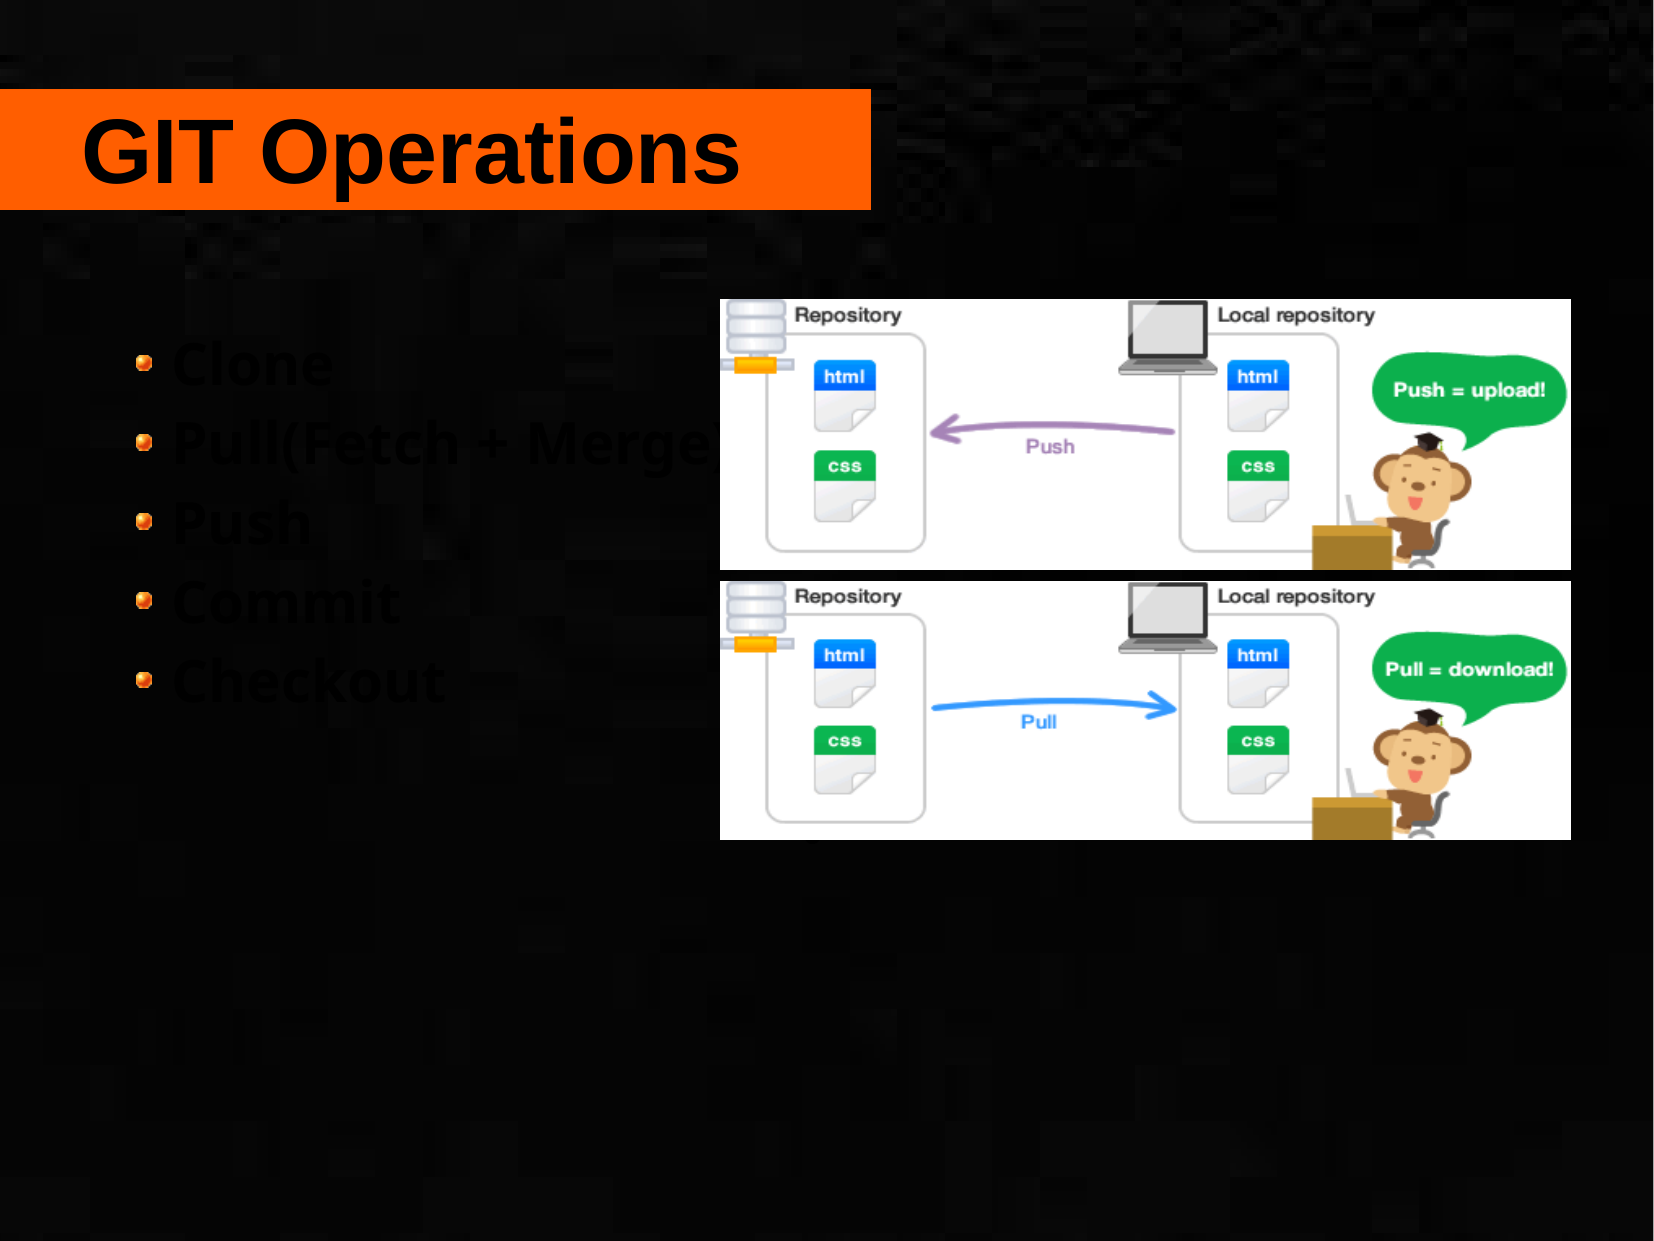

GIT Operations
#
Clone
Pull(Fetch + Merge)
Push
Commit
Checkout